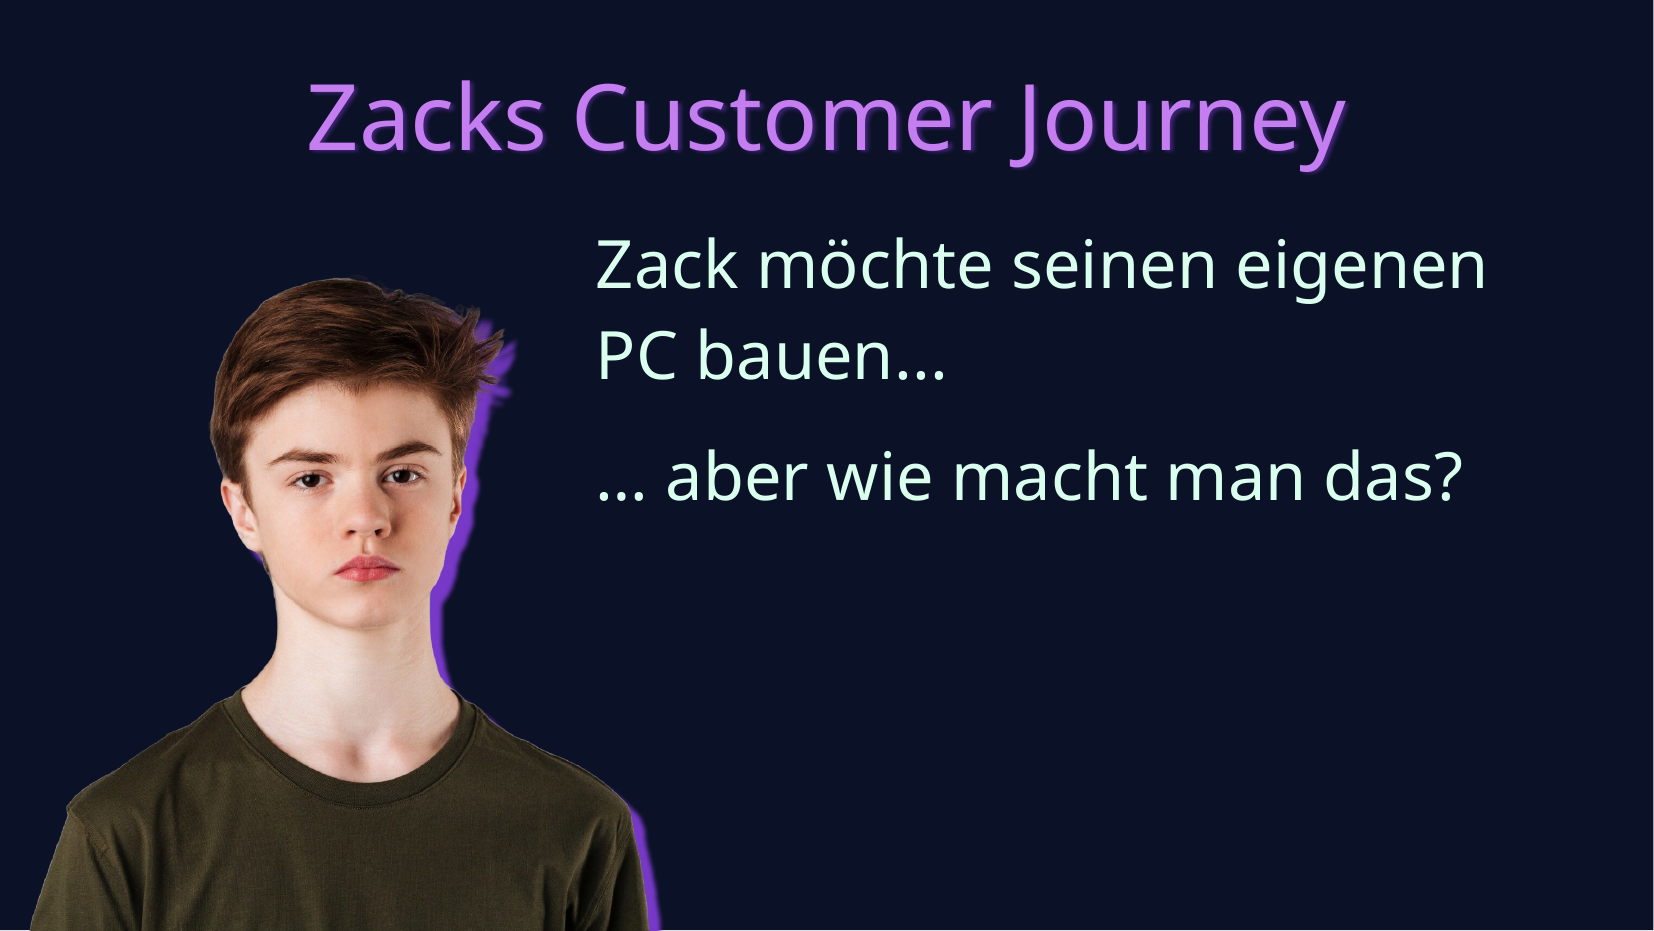

# Zacks Customer Journey
Zack möchte seinen eigenen PC bauen...
… aber wie macht man das?